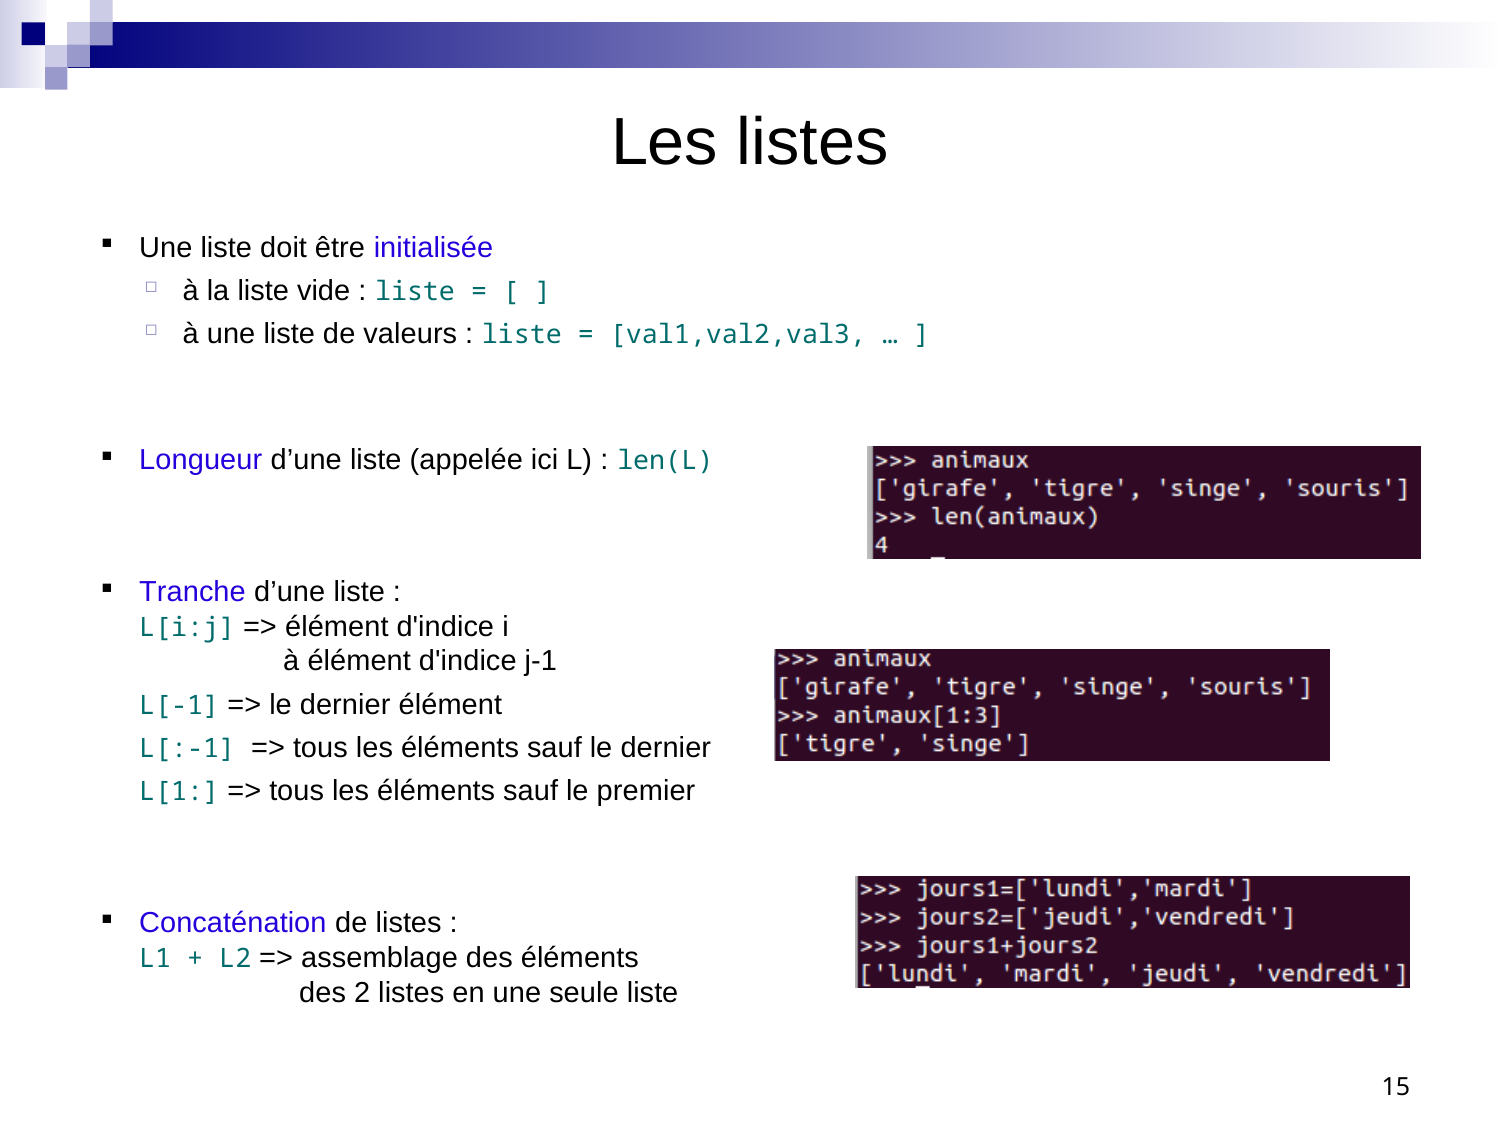

# Les listes
Une liste doit être initialisée
à la liste vide : liste = [ ]
à une liste de valeurs : liste = [val1,val2,val3, … ]
Longueur d’une liste (appelée ici L) : len(L)
Tranche d’une liste :
L[i:j] => élément d'indice i
					 à élément d'indice j-1
L[-1] => le dernier élément
L[:-1] => tous les éléments sauf le dernier
L[1:] => tous les éléments sauf le premier
Concaténation de listes :
L1 + L2 => assemblage des éléments
		 des 2 listes en une seule liste
15